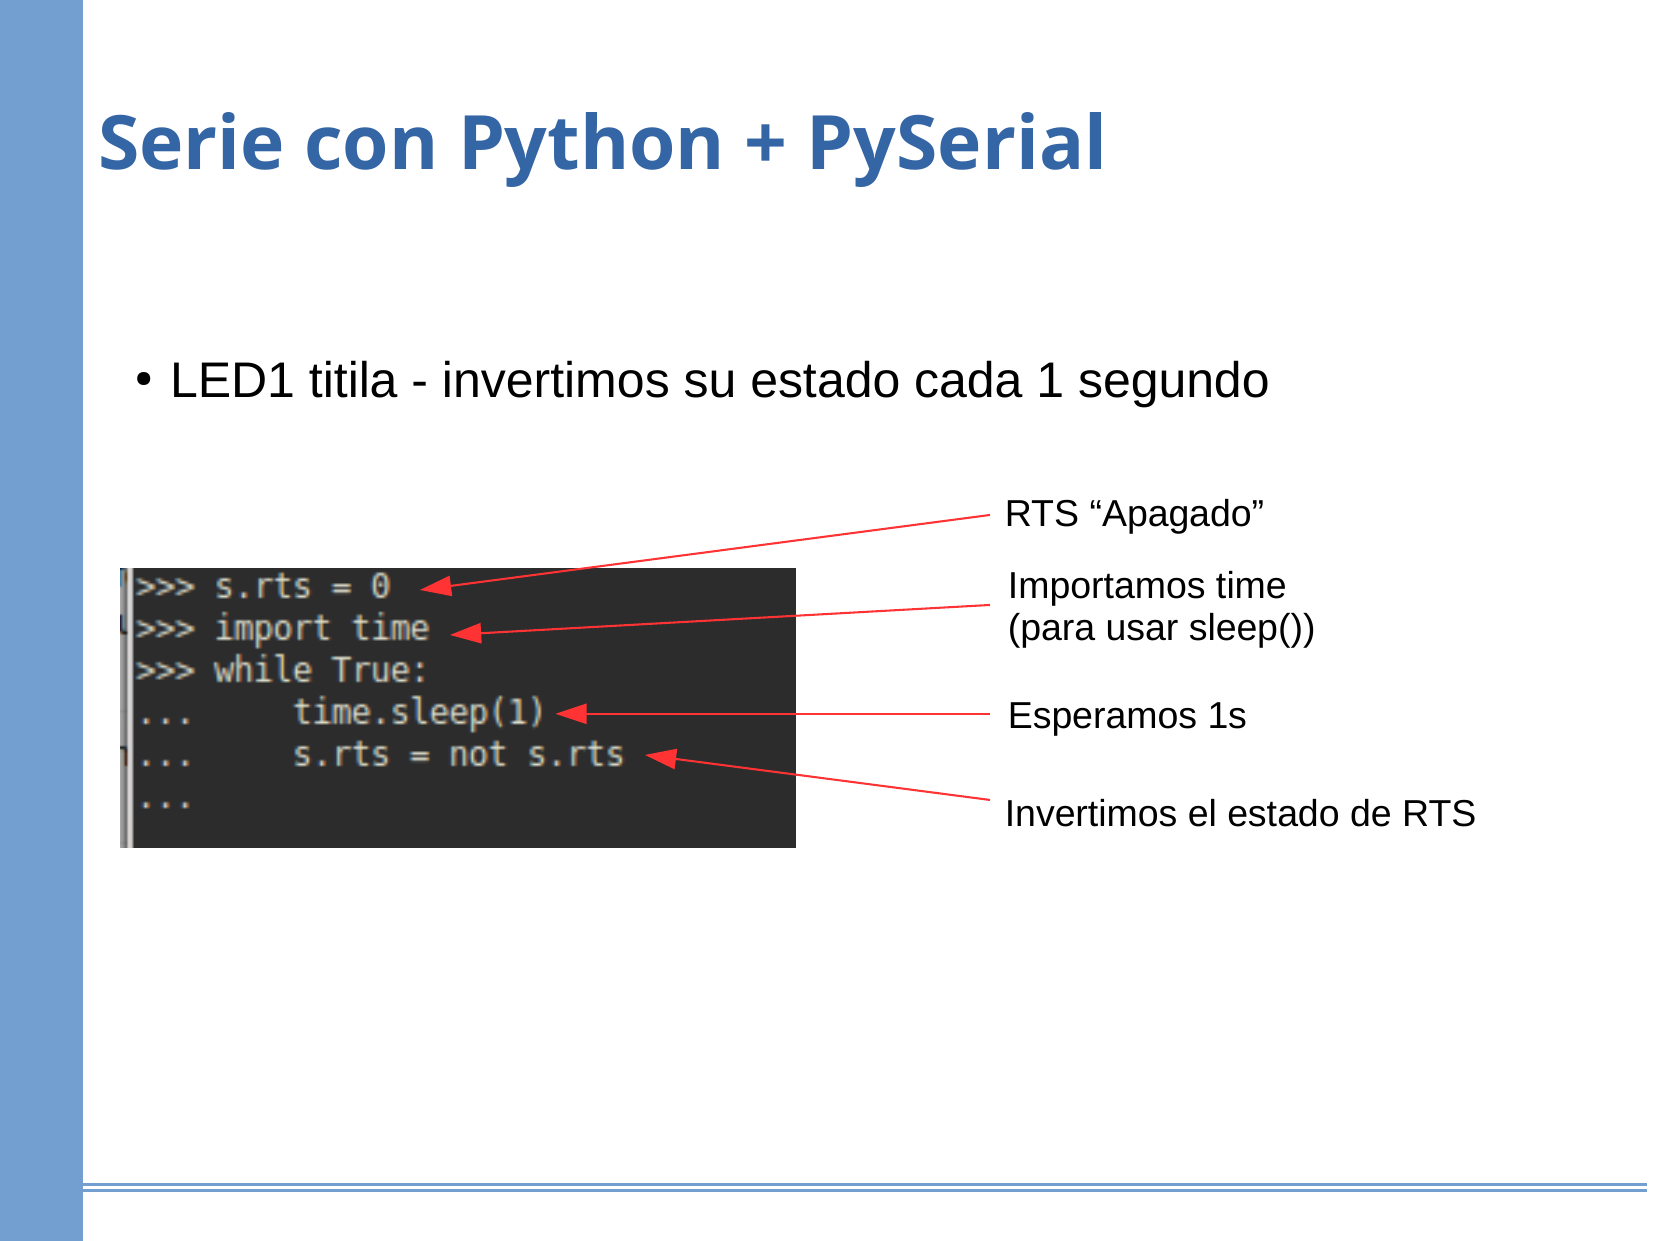

Serie con Python + PySerial
LED1 titila - invertimos su estado cada 1 segundo
RTS “Apagado”
Importamos time
(para usar sleep())
Esperamos 1s
Invertimos el estado de RTS